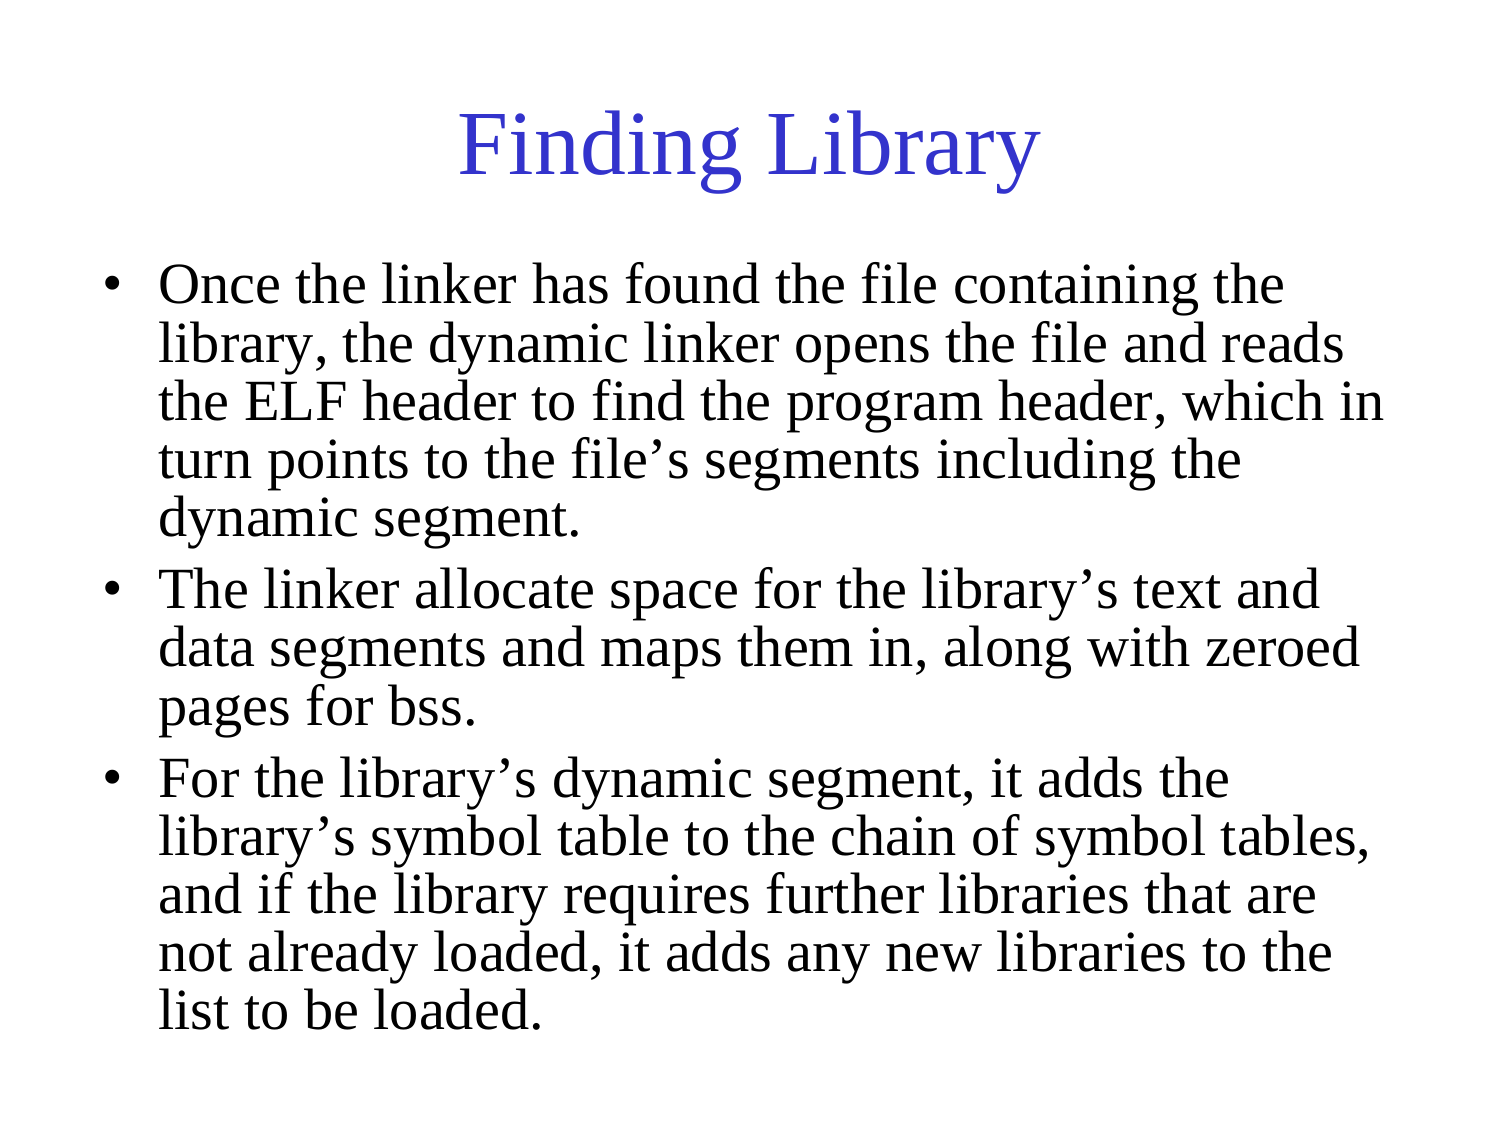

# Finding Library
Once the linker has found the file containing the library, the dynamic linker opens the file and reads the ELF header to find the program header, which in turn points to the file’s segments including the dynamic segment.
The linker allocate space for the library’s text and data segments and maps them in, along with zeroed pages for bss.
For the library’s dynamic segment, it adds the library’s symbol table to the chain of symbol tables, and if the library requires further libraries that are not already loaded, it adds any new libraries to the list to be loaded.